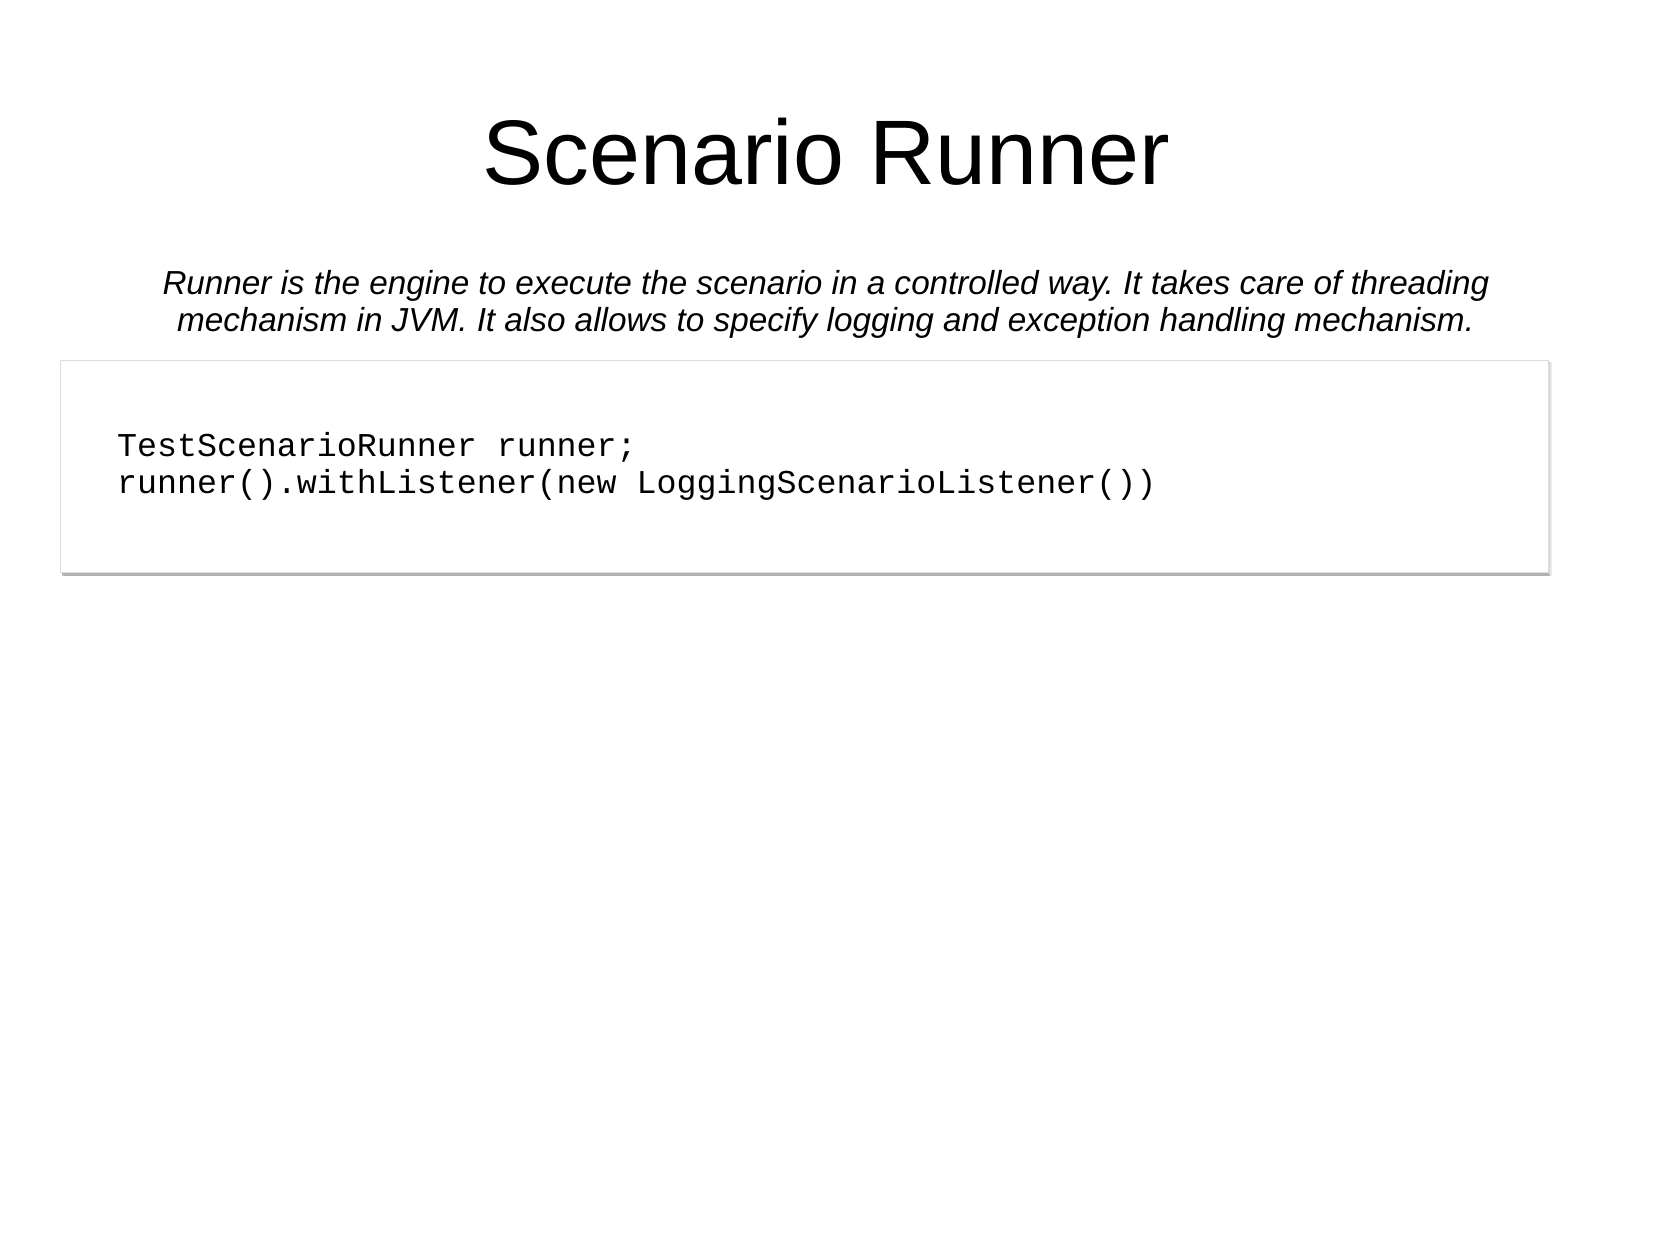

# Scenario Runner
Runner is the engine to execute the scenario in a controlled way. It takes care of threading mechanism in JVM. It also allows to specify logging and exception handling mechanism.
TestScenarioRunner runner;
runner().withListener(new LoggingScenarioListener())